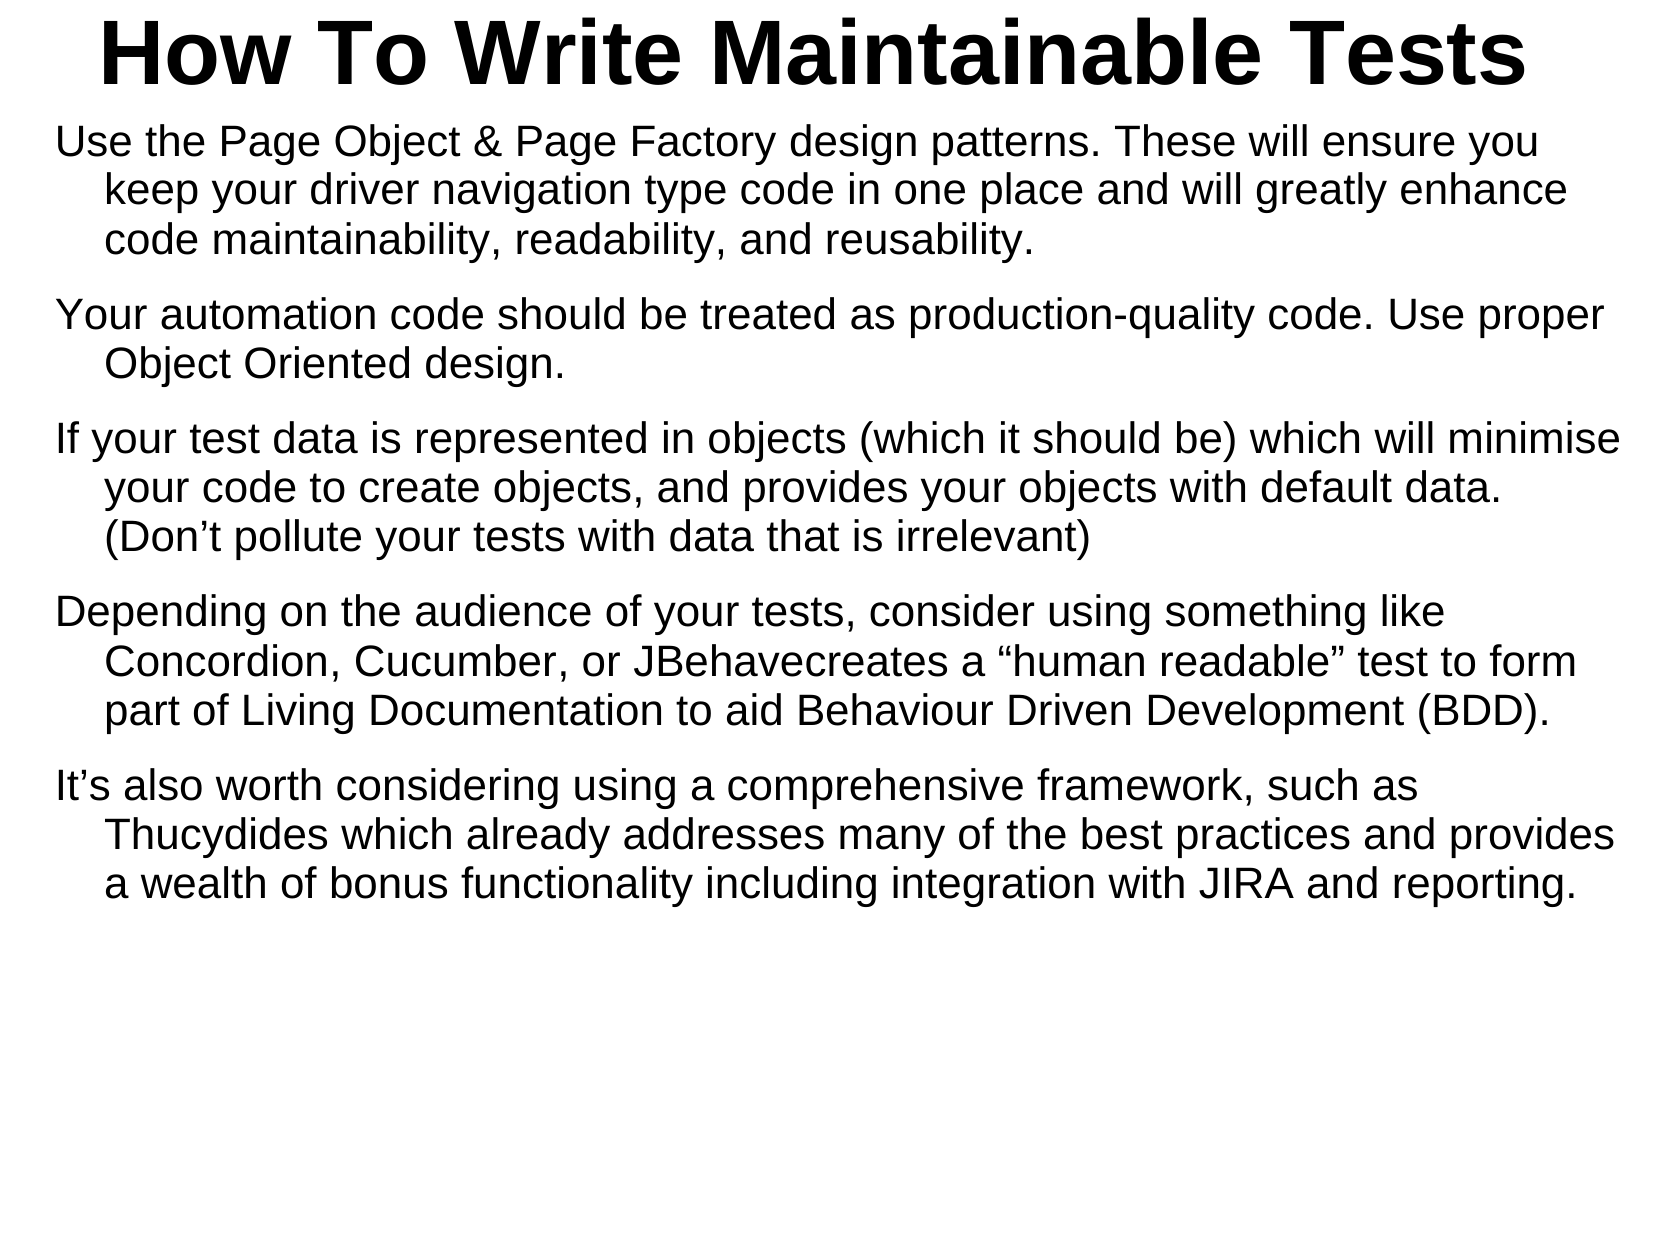

# How To Write Maintainable Tests
Use the Page Object & Page Factory design patterns. These will ensure you keep your driver navigation type code in one place and will greatly enhance code maintainability, readability, and reusability.
Your automation code should be treated as production-quality code. Use proper Object Oriented design.
If your test data is represented in objects (which it should be) which will minimise your code to create objects, and provides your objects with default data. (Don’t pollute your tests with data that is irrelevant)
Depending on the audience of your tests, consider using something like Concordion, Cucumber, or JBehavecreates a “human readable” test to form part of Living Documentation to aid Behaviour Driven Development (BDD).
It’s also worth considering using a comprehensive framework, such as Thucydides which already addresses many of the best practices and provides a wealth of bonus functionality including integration with JIRA and reporting.